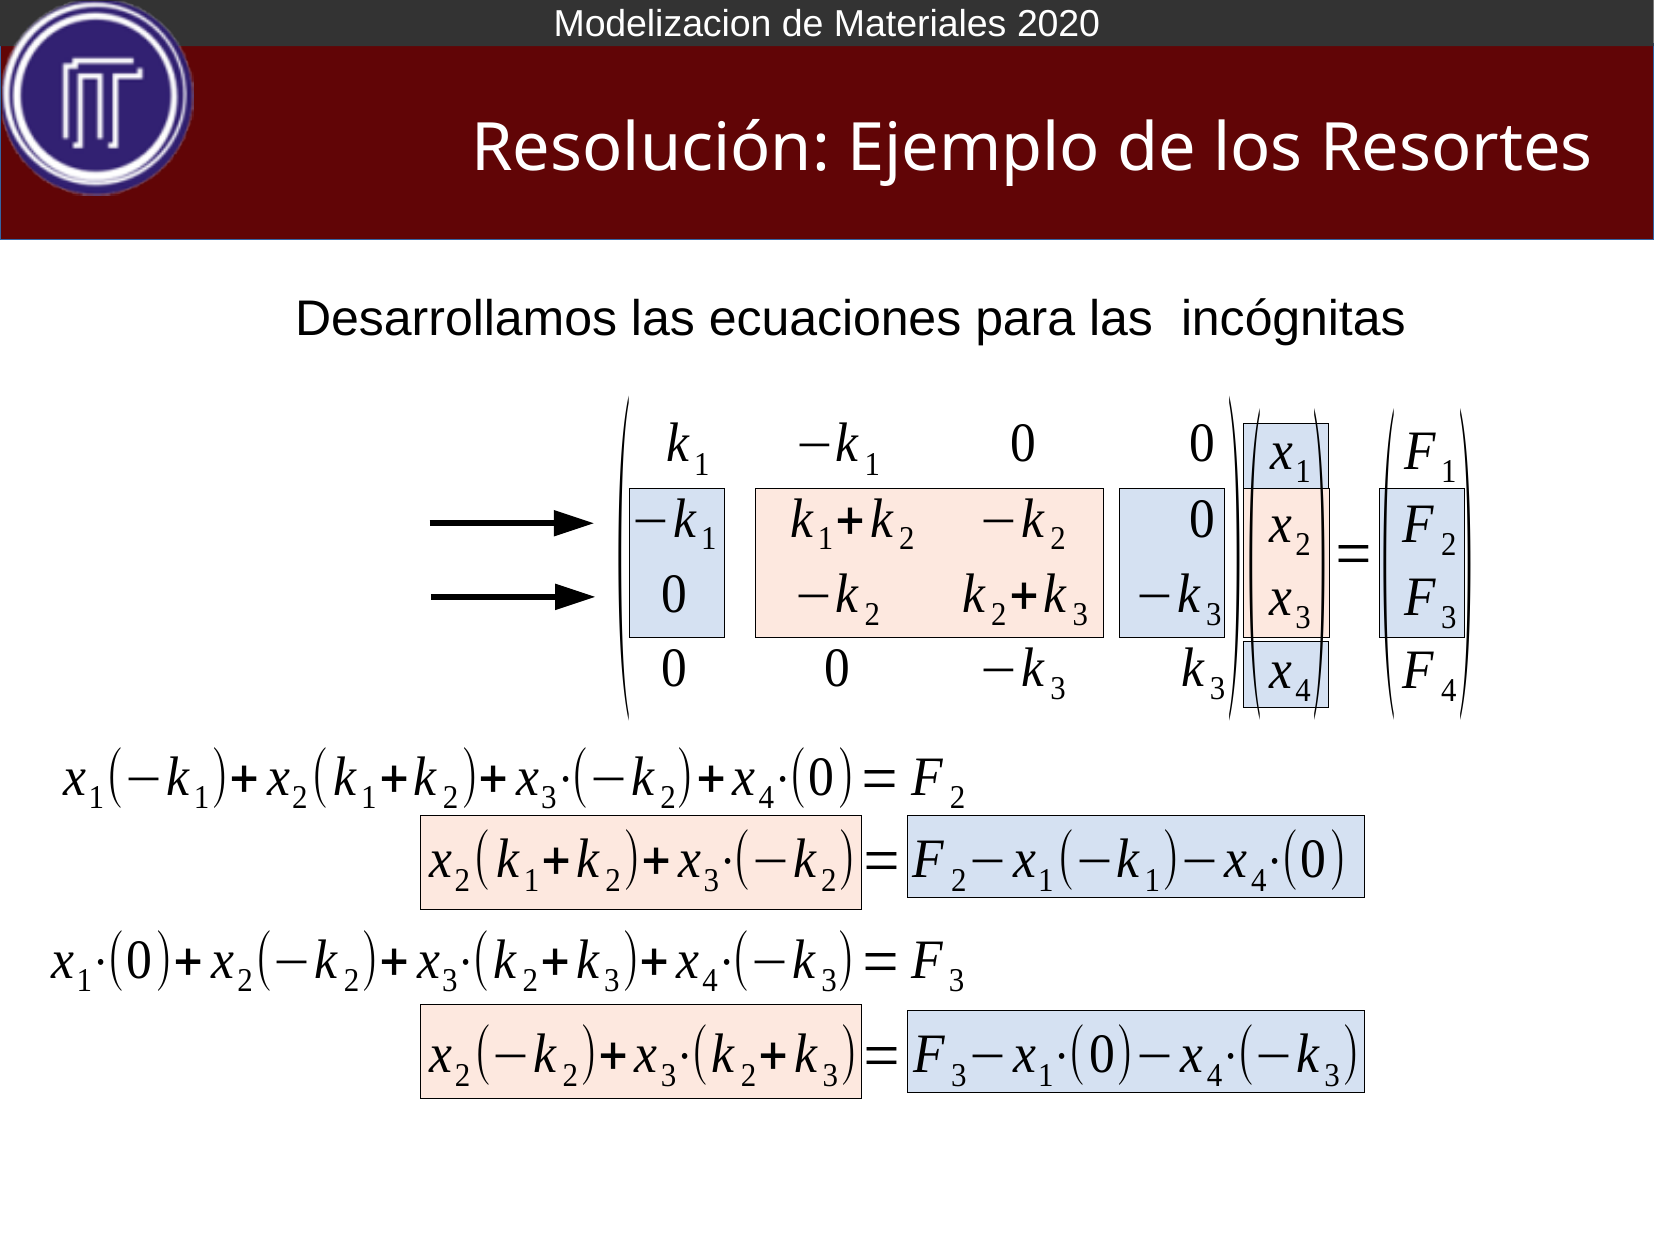

# Resolución: Ejemplo de los Resortes
Desarrollamos las ecuaciones para las 	incógnitas